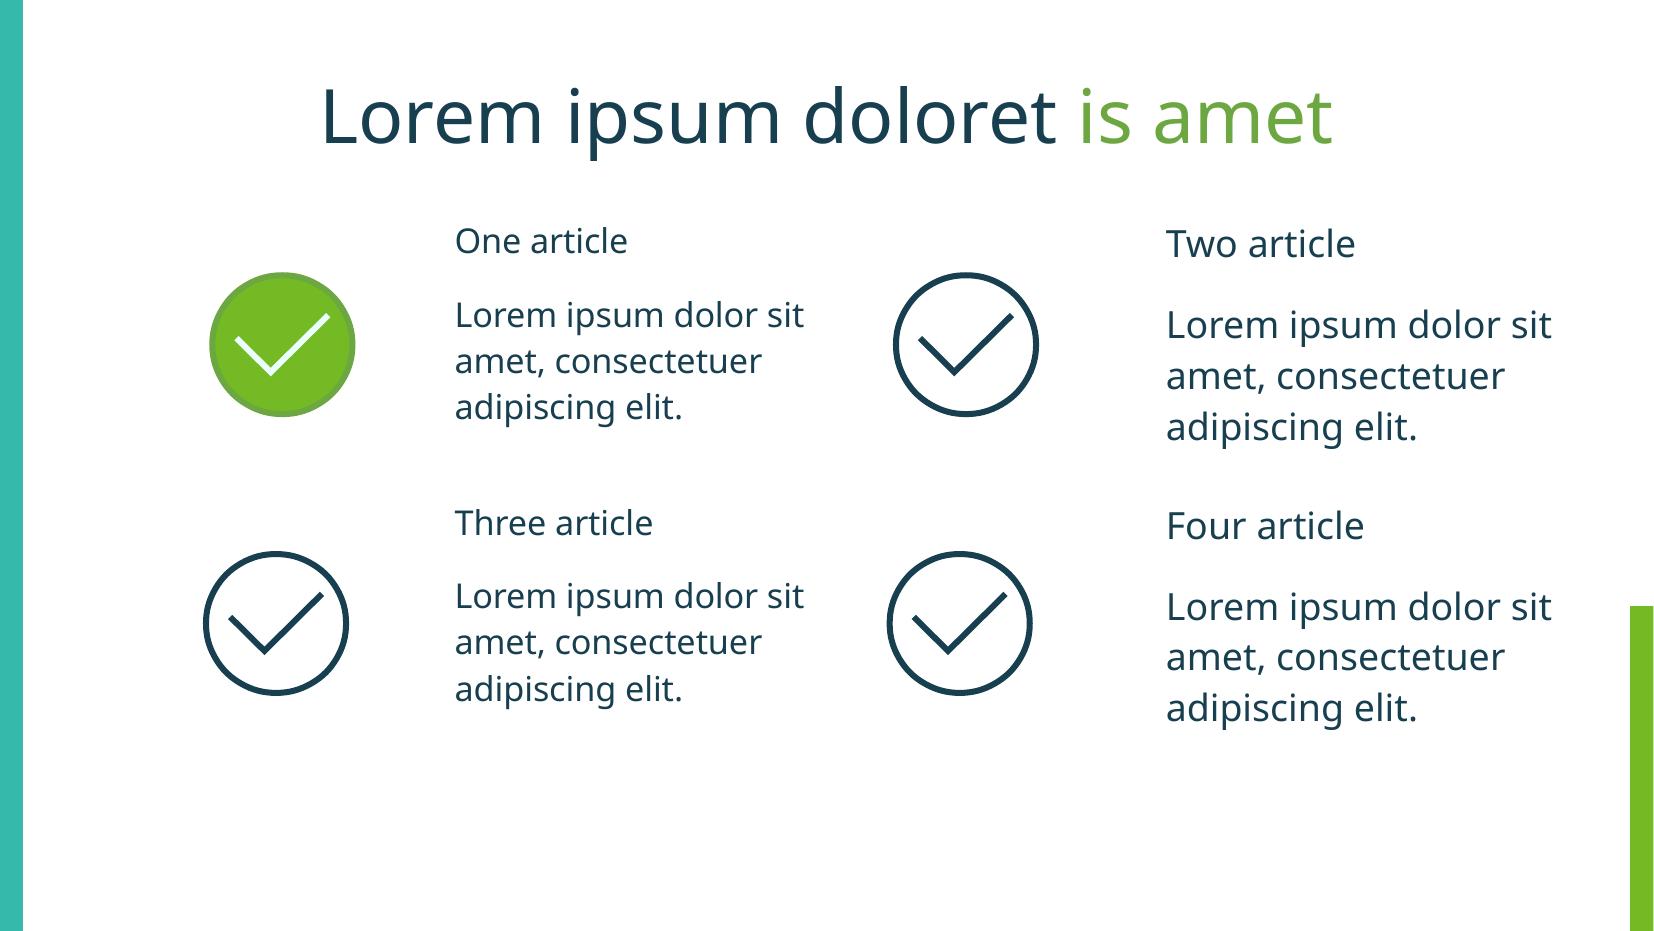

# Lorem ipsum doloret is amet
One article
Lorem ipsum dolor sit amet, consectetuer adipiscing elit.
Two article
Lorem ipsum dolor sit amet, consectetuer adipiscing elit.
Three article
Lorem ipsum dolor sit amet, consectetuer adipiscing elit.
Four article
Lorem ipsum dolor sit amet, consectetuer adipiscing elit.